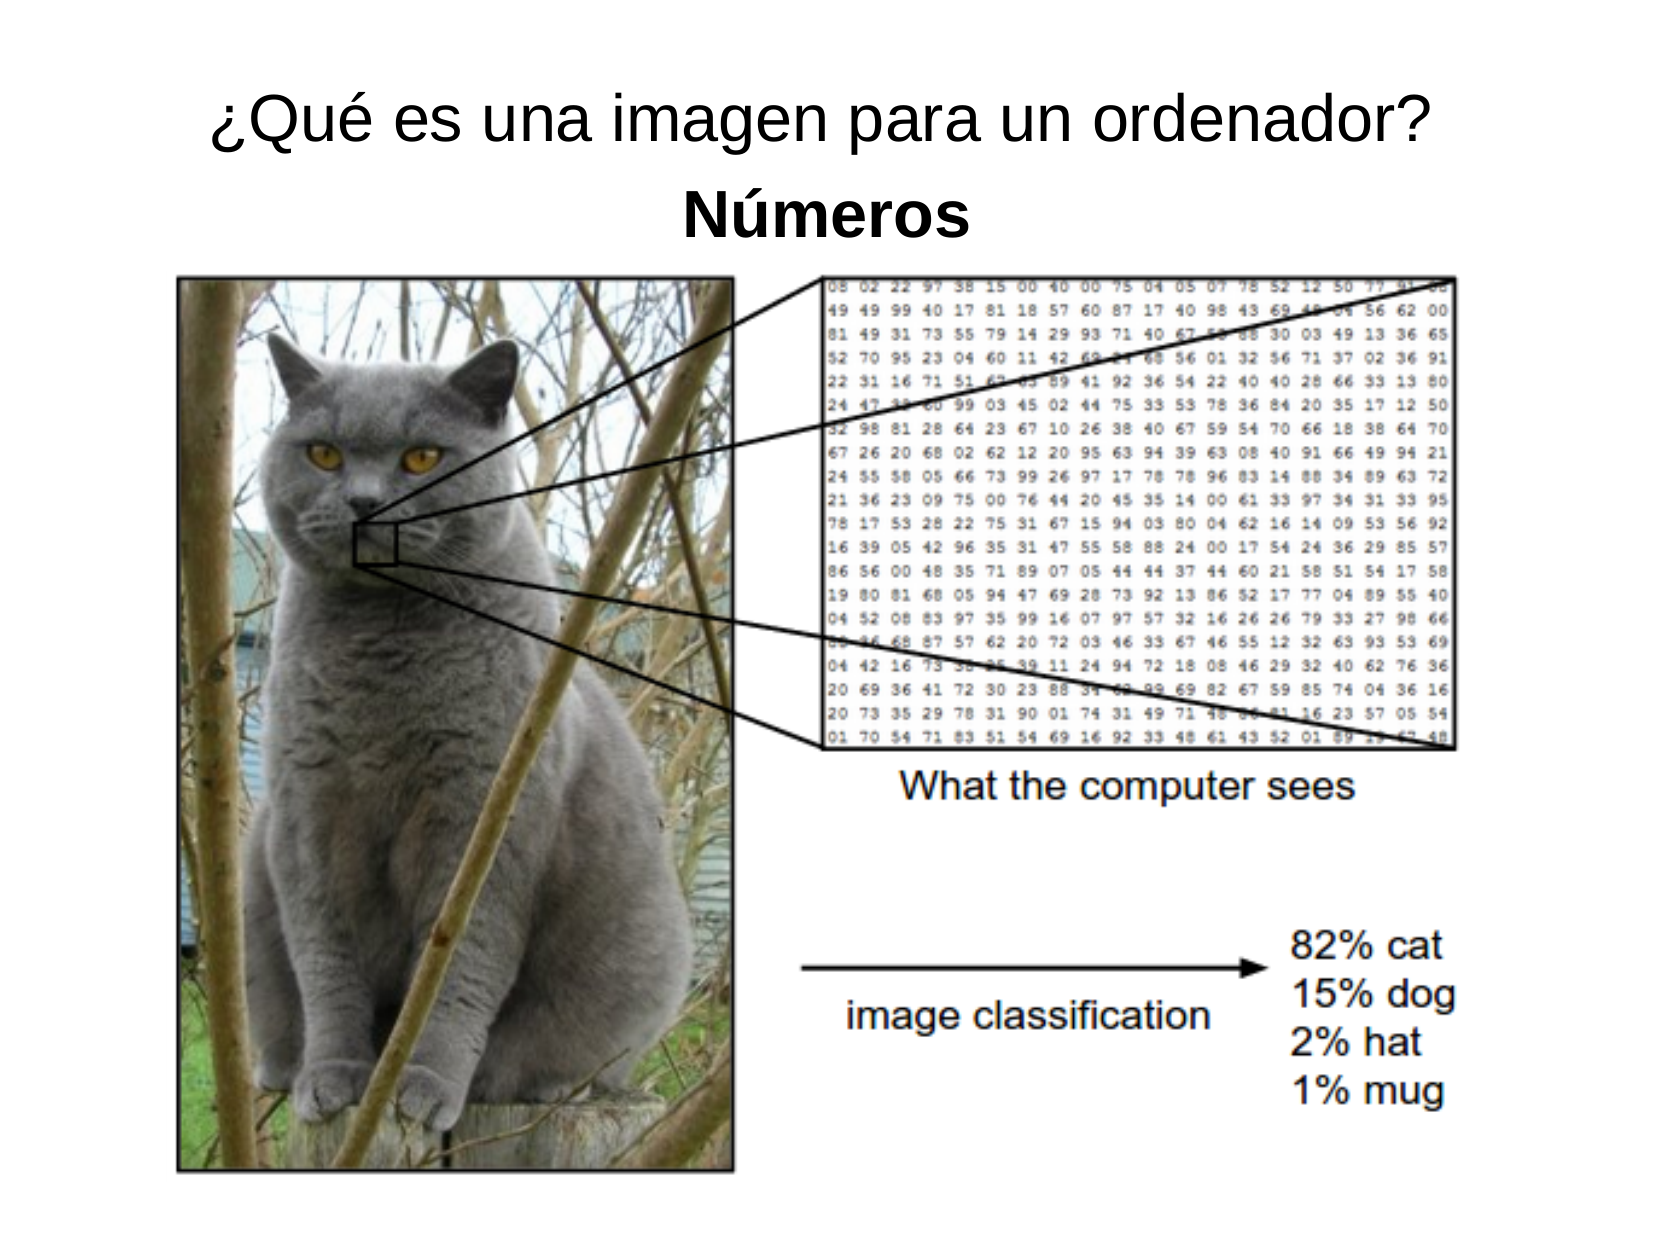

¿Qué es una imagen para un ordenador?
#
Números